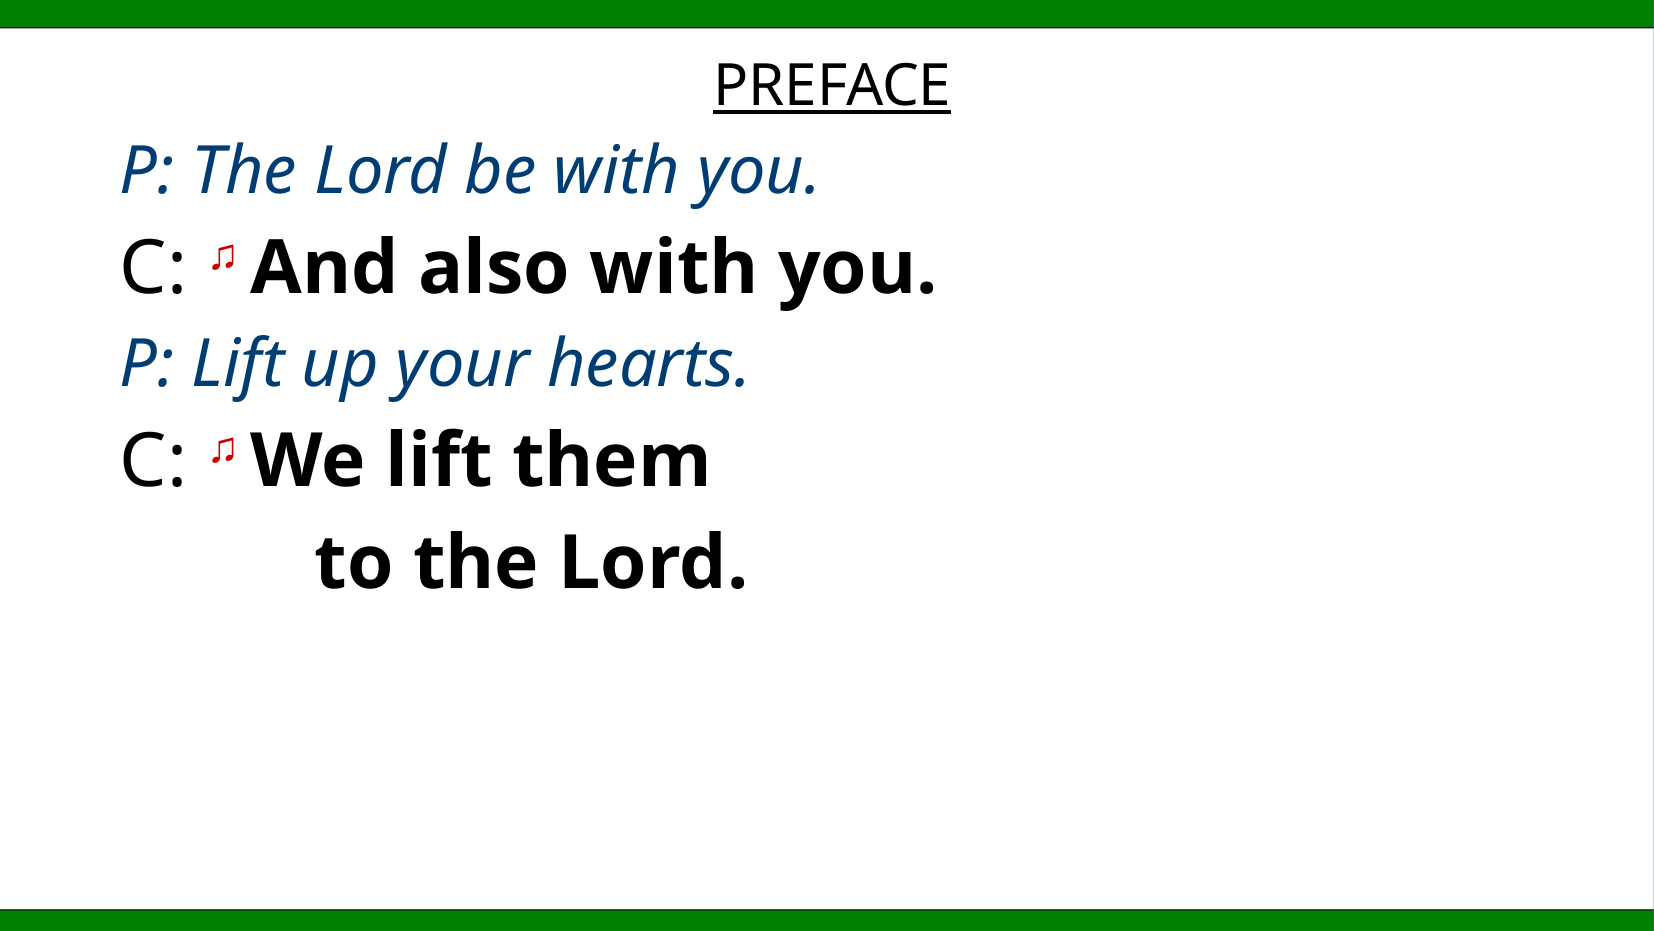

PREFACE
P: The Lord be with you.
C: ♫ And also with you.
P: Lift up your hearts.
C: ♫ We lift them
 to the Lord.